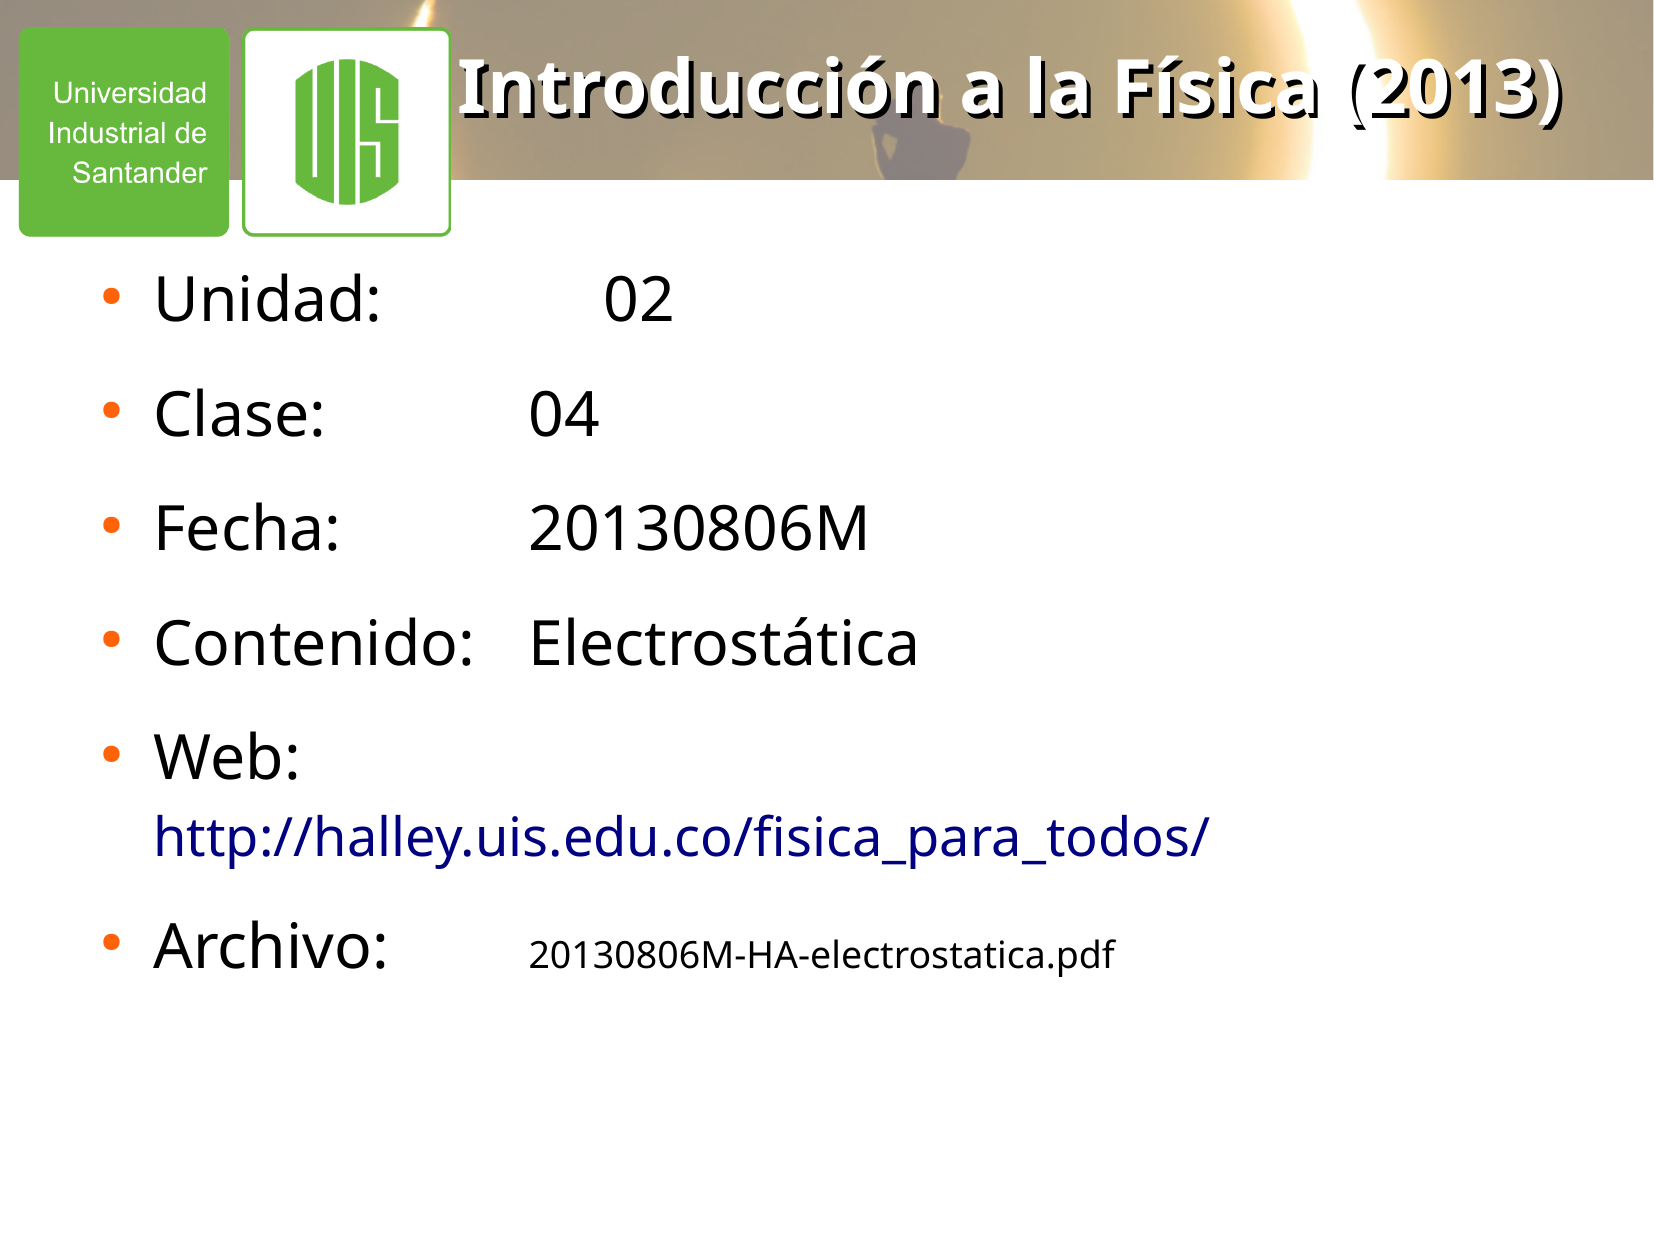

# Introducción a la Física (2013)
Unidad:			02
Clase:			04
Fecha:			20130806M
Contenido:	Electrostática
Web:				http://halley.uis.edu.co/fisica_para_todos/
Archivo:		20130806M-HA-electrostatica.pdf